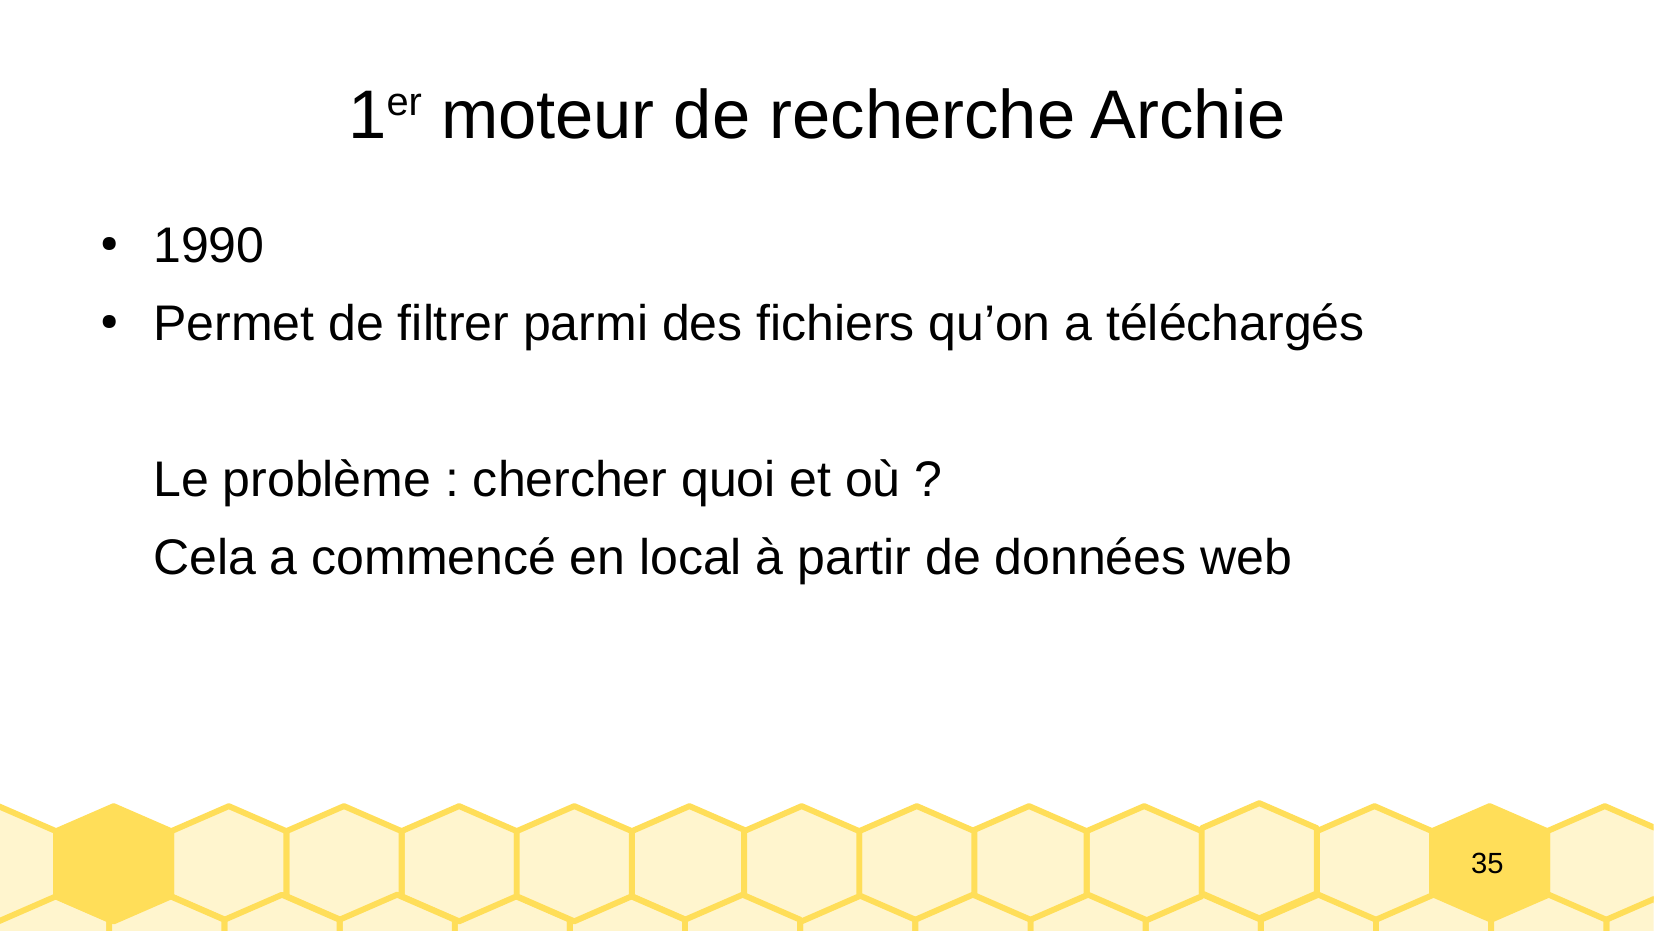

# 1er moteur de recherche Archie
1990
Permet de filtrer parmi des fichiers qu’on a téléchargés
Le problème : chercher quoi et où ?
Cela a commencé en local à partir de données web